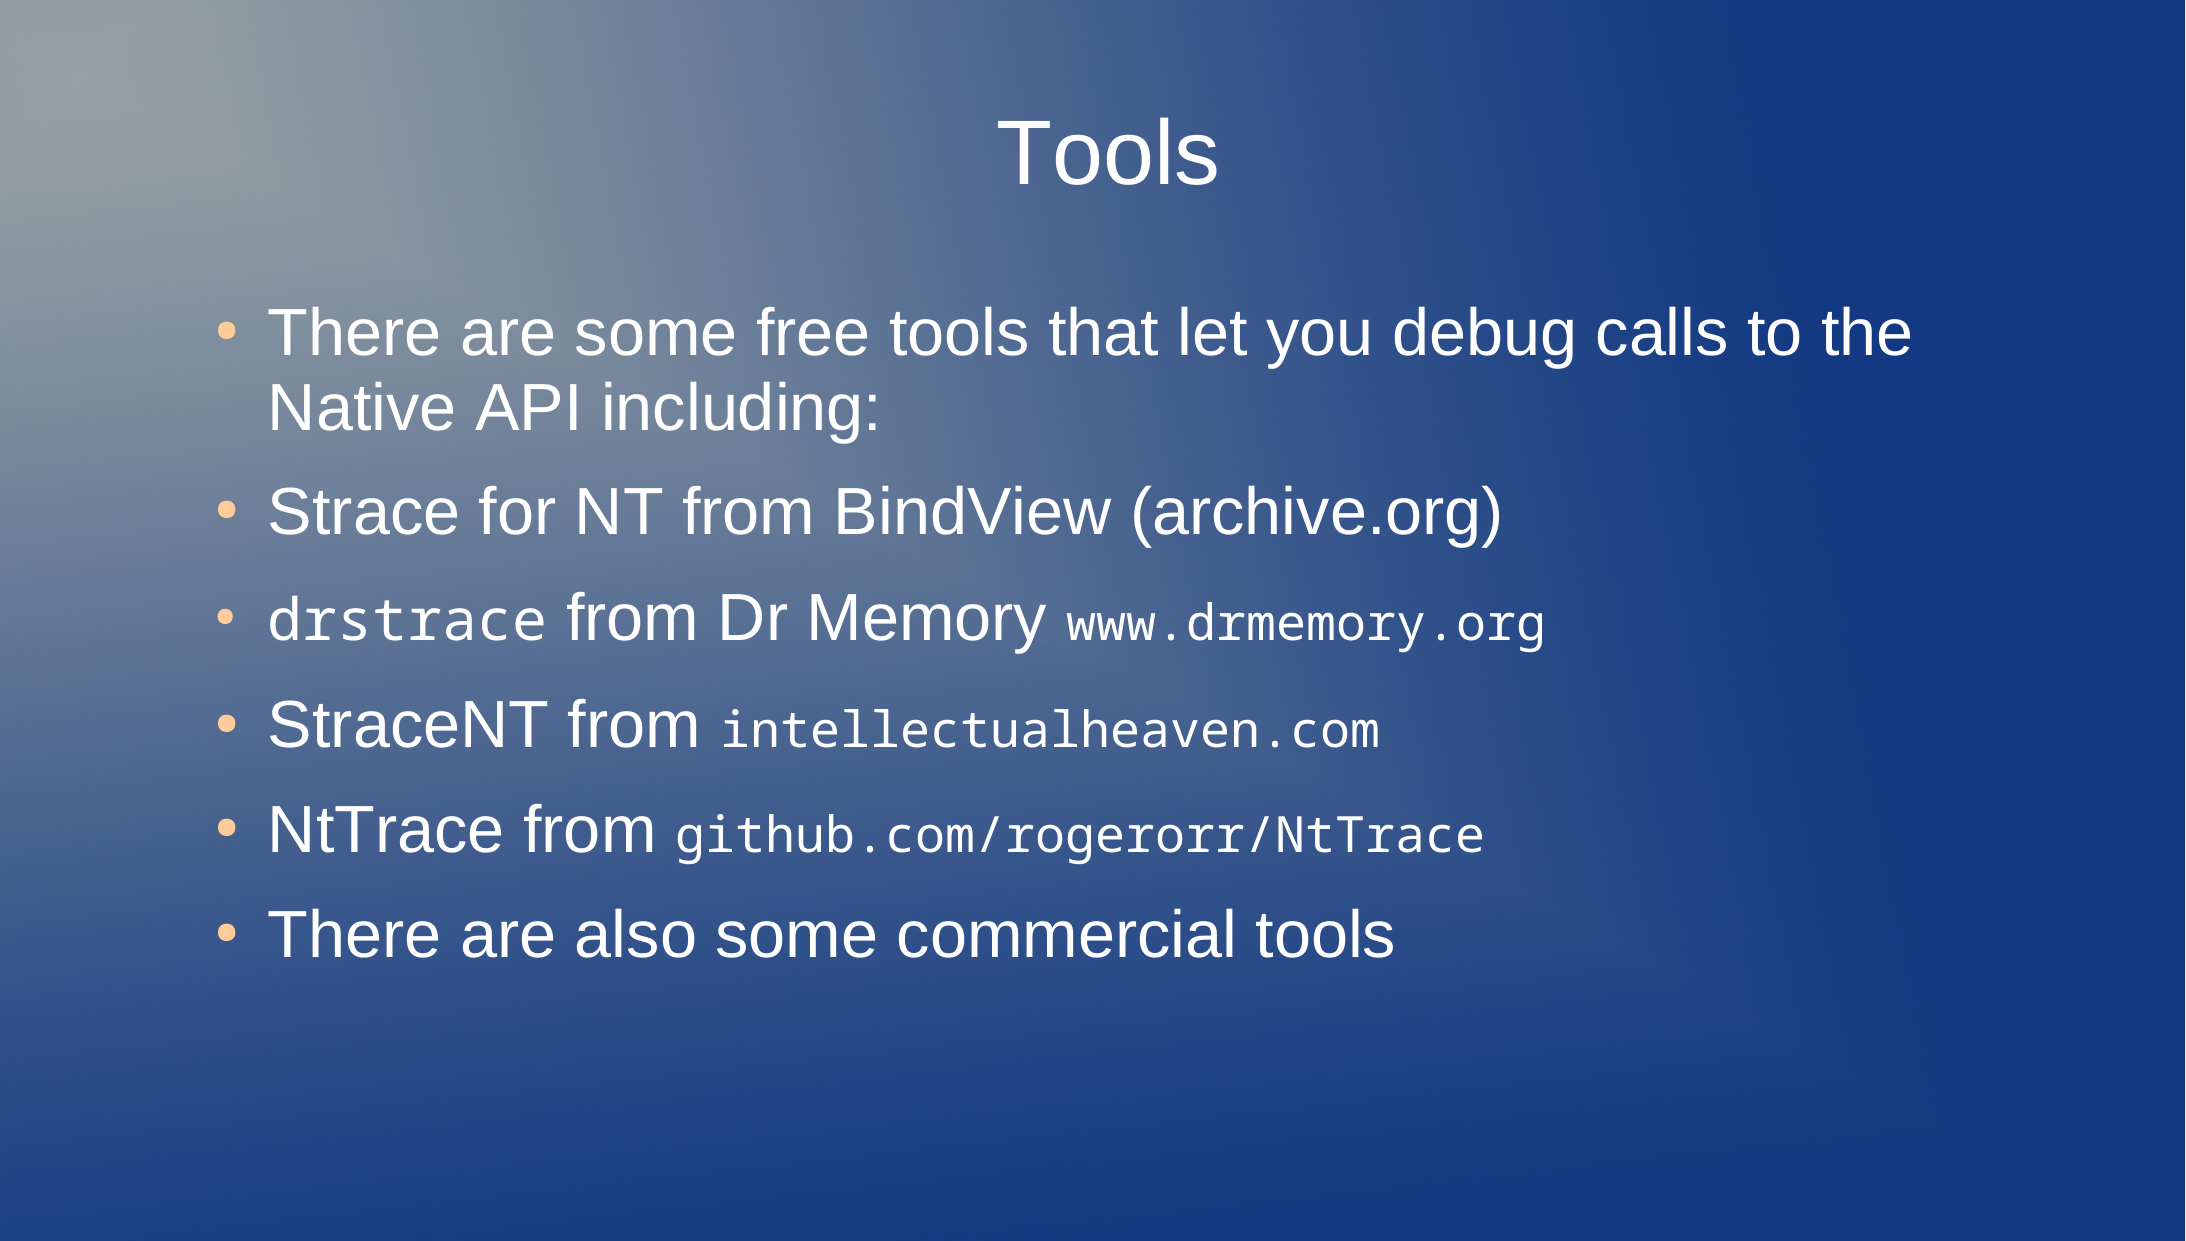

# Tools
There are some free tools that let you debug calls to the Native API including:
Strace for NT from BindView (archive.org)
drstrace from Dr Memory www.drmemory.org
StraceNT from intellectualheaven.com
NtTrace from github.com/rogerorr/NtTrace
There are also some commercial tools